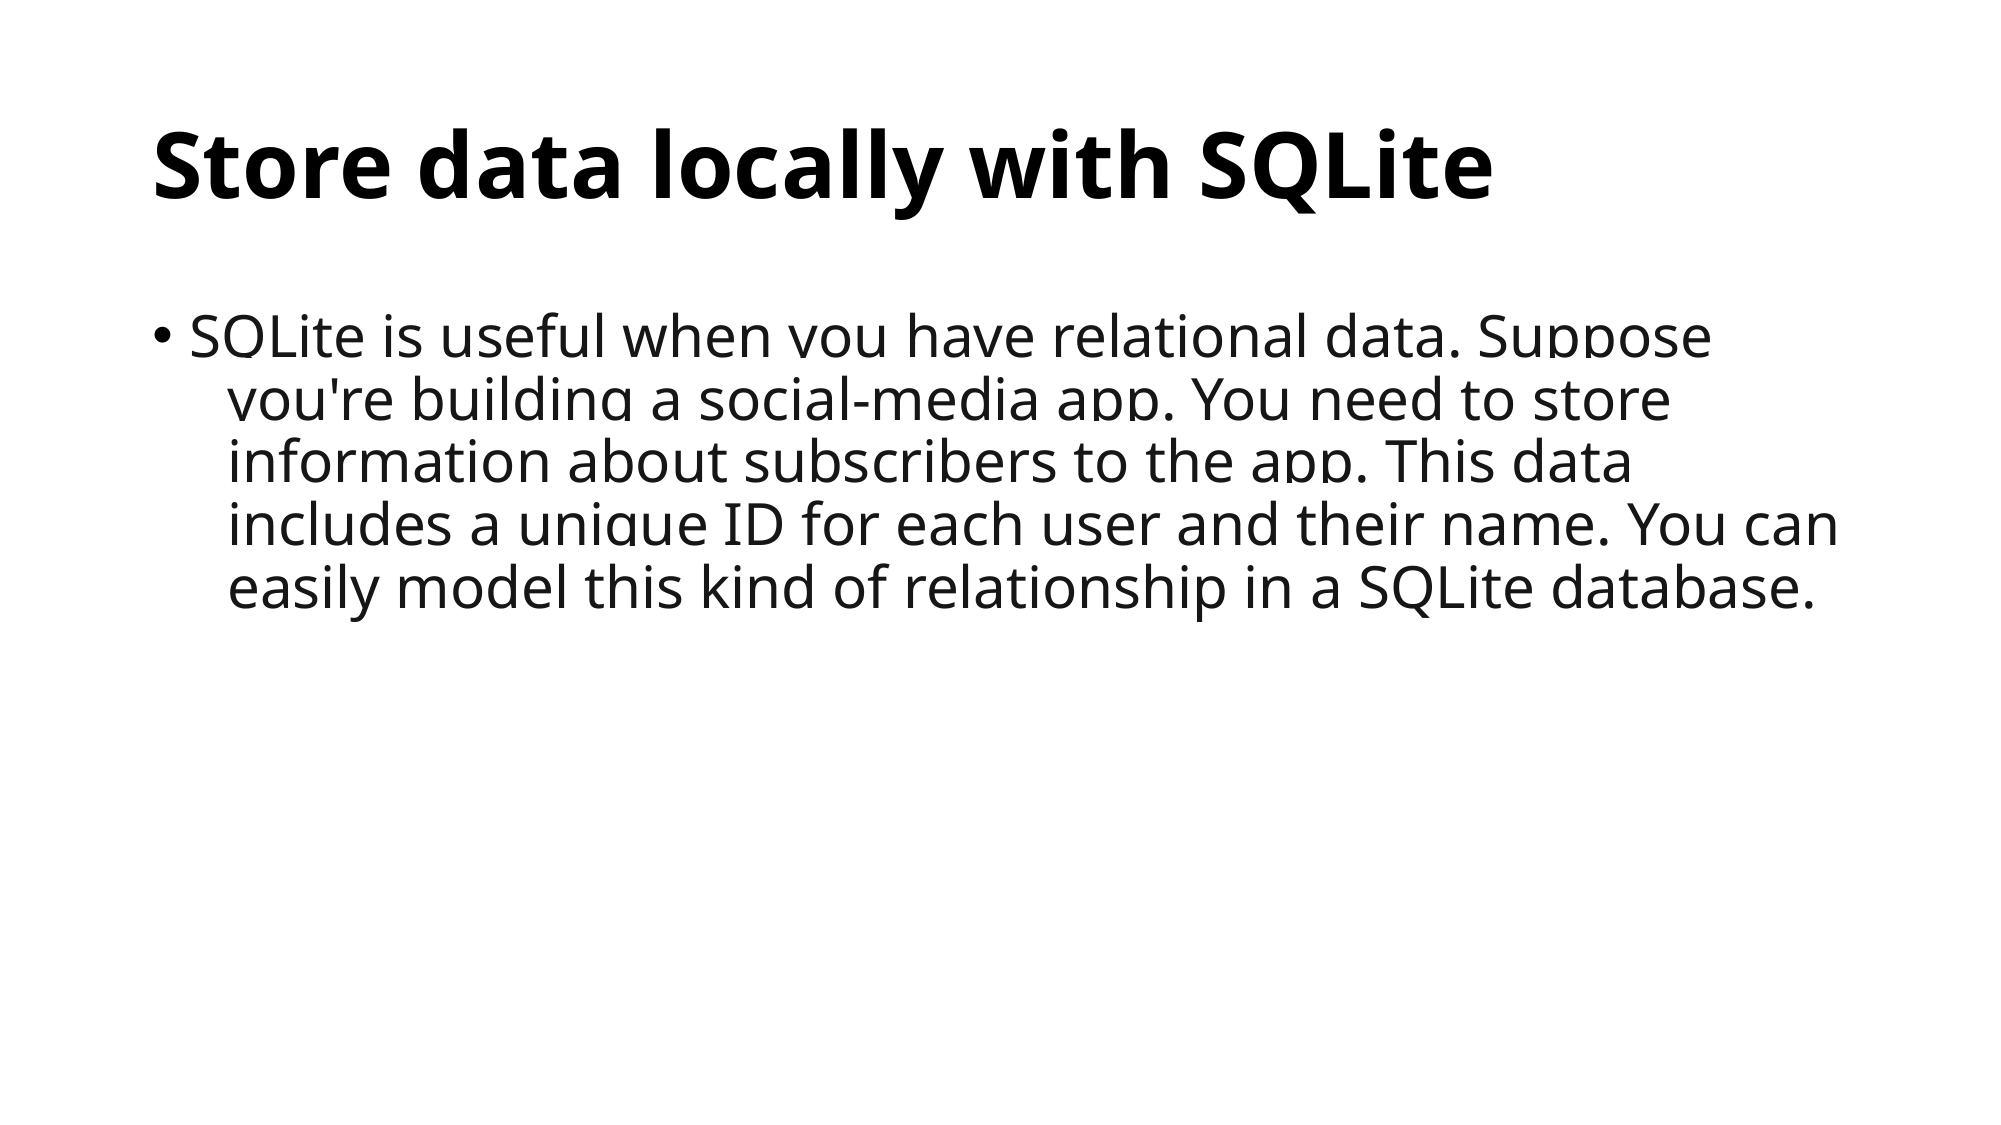

# Store data locally with SQLite
SQLite is useful when you have relational data. Suppose you're building a social-media app. You need to store information about subscribers to the app. This data includes a unique ID for each user and their name. You can easily model this kind of relationship in a SQLite database.